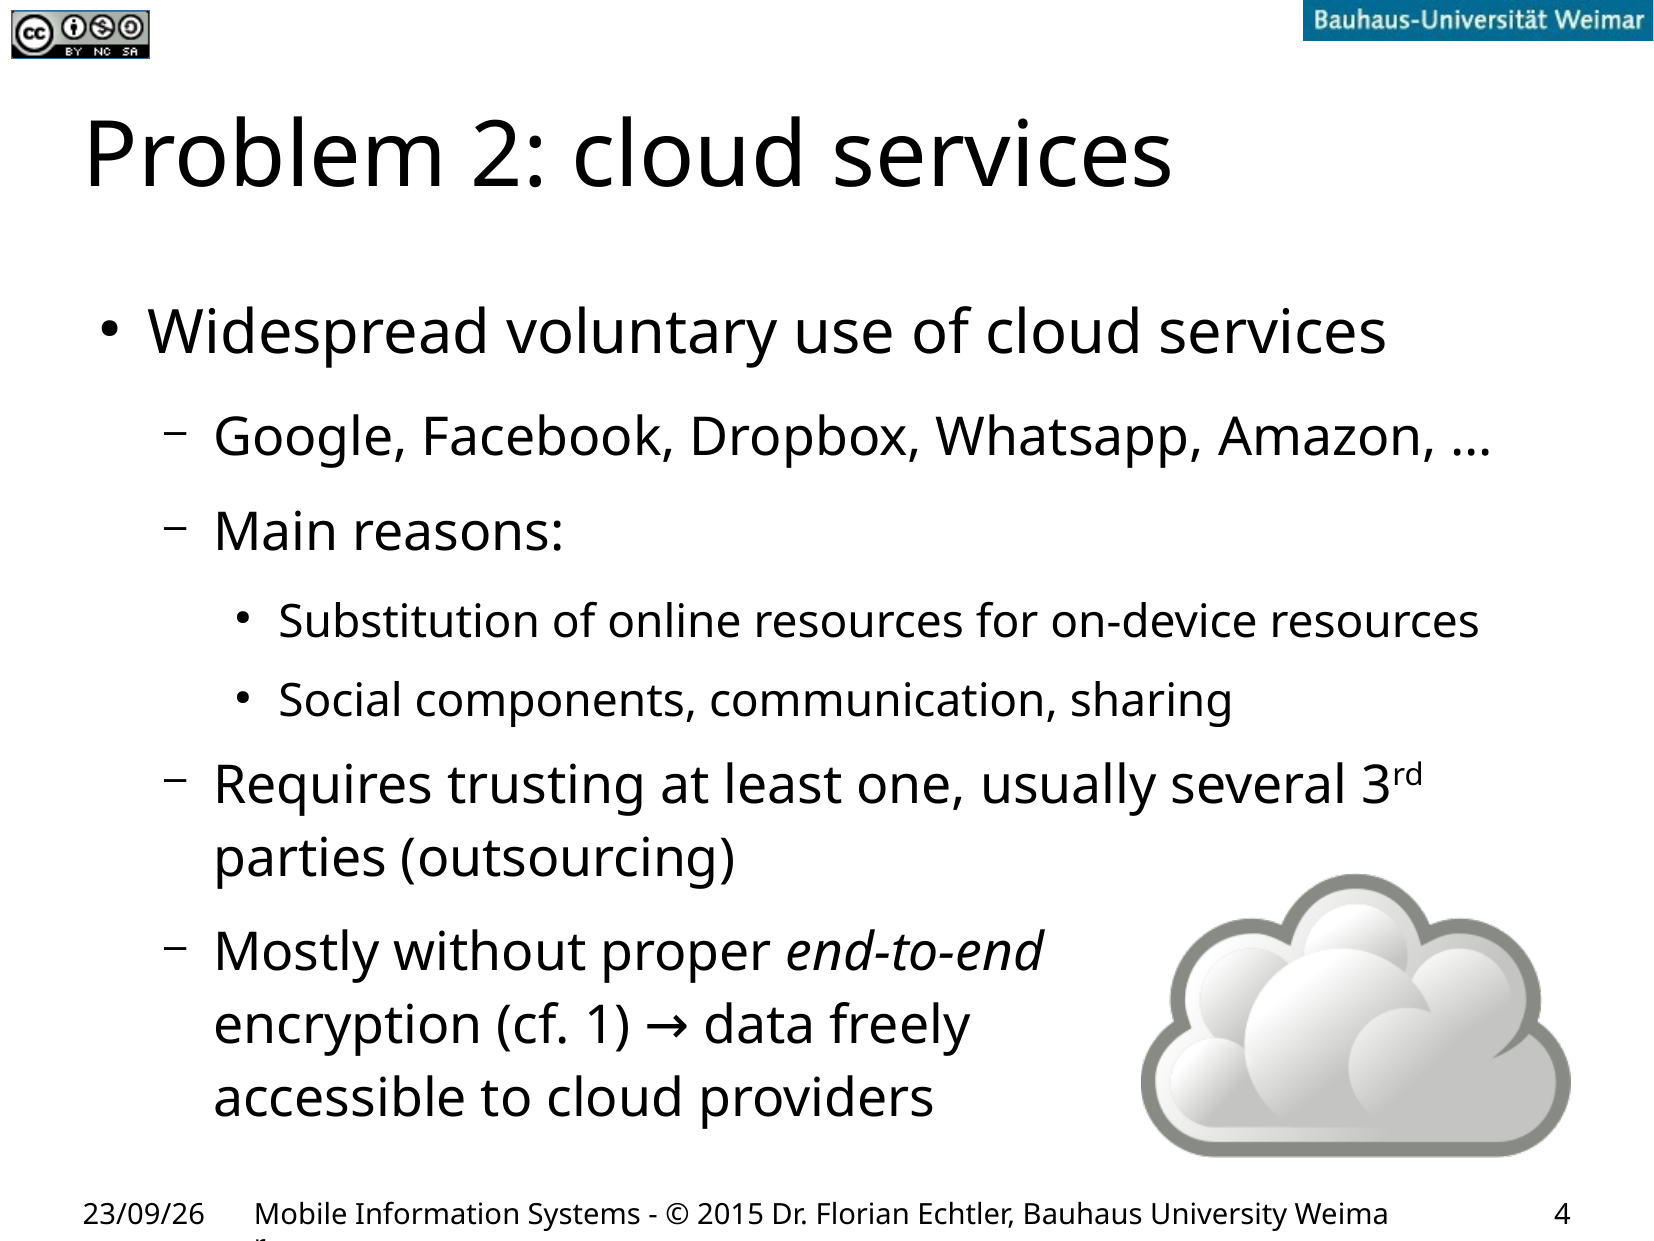

# Problem 2: cloud services
Widespread voluntary use of cloud services
Google, Facebook, Dropbox, Whatsapp, Amazon, …
Main reasons:
Substitution of online resources for on-device resources
Social components, communication, sharing
Requires trusting at least one, usually several 3rd parties (outsourcing)
Mostly without proper end-to-end encryption (cf. 1) → data freely accessible to cloud providers
Mobile Information Systems - © 2015 Dr. Florian Echtler, Bauhaus University Weimar
4